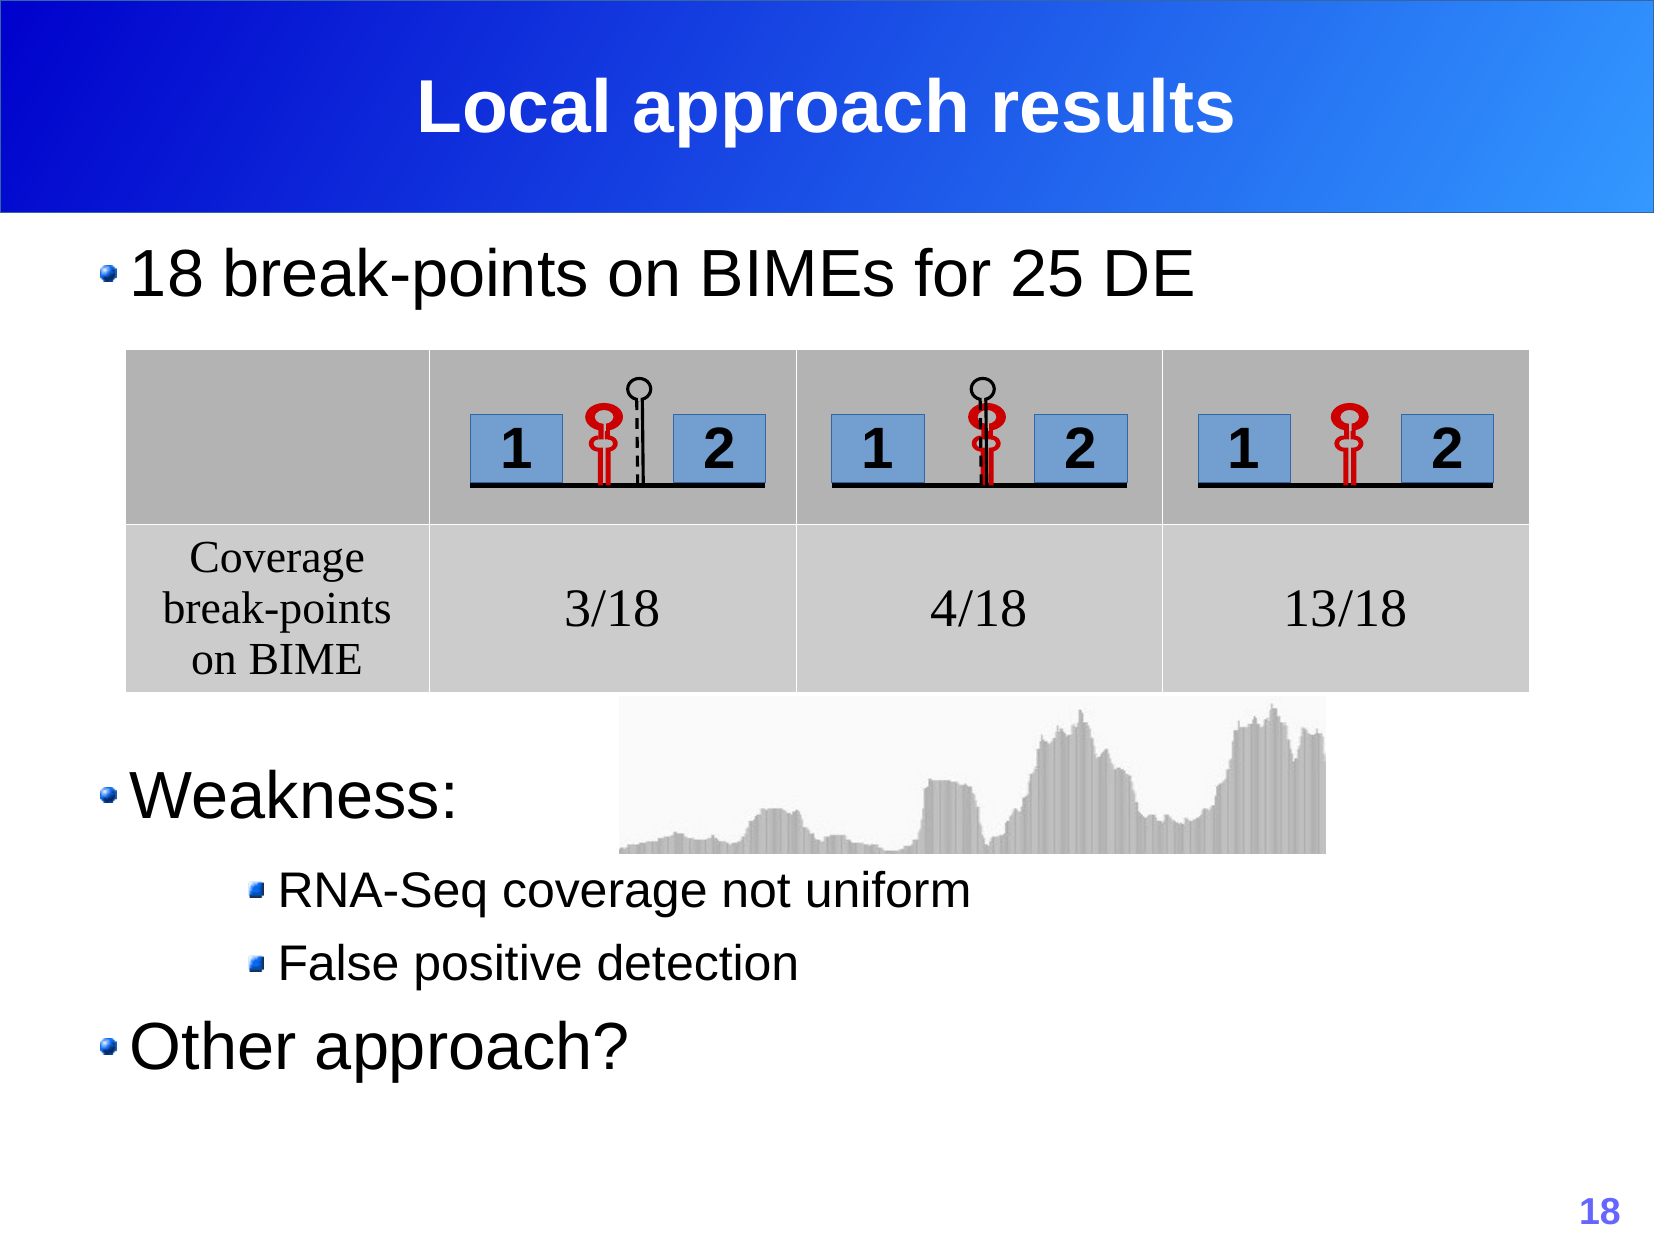

# Local approach results
18 break-points on BIMEs for 25 DE
Weakness:
RNA-Seq coverage not uniform
False positive detection
Other approach?
| | | | |
| --- | --- | --- | --- |
| Coverage break-points on BIME | 3/18 | 4/18 | 13/18 |
1
2
1
2
1
2
18